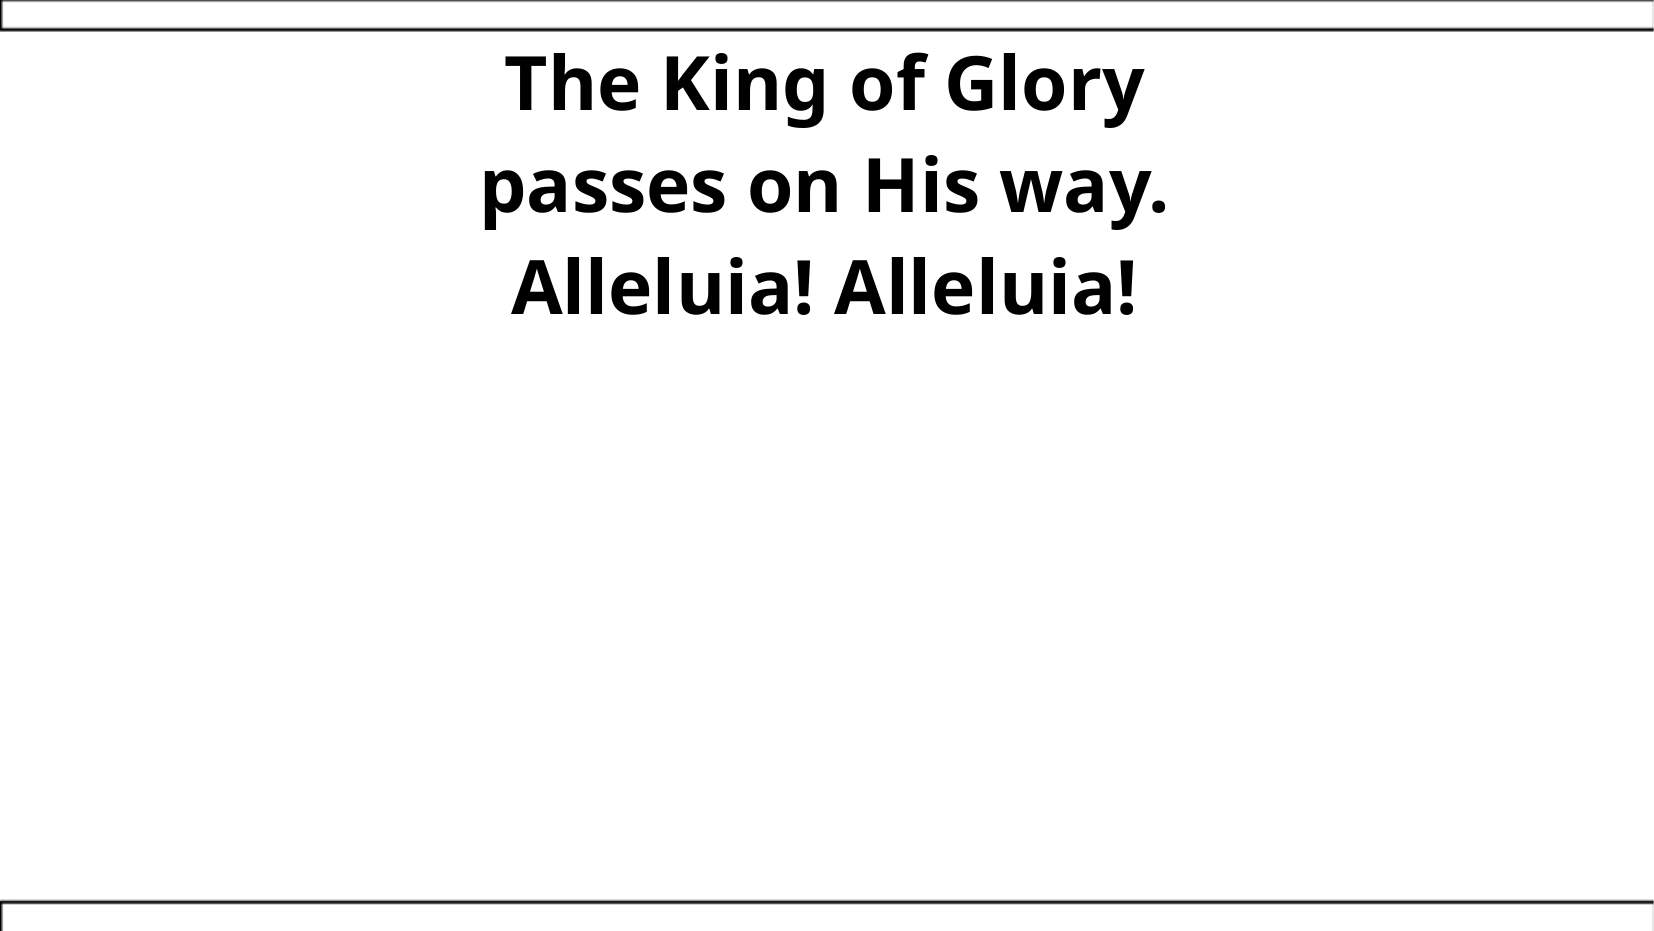

# The King of Glory passes on His way. Alleluia! Alleluia!